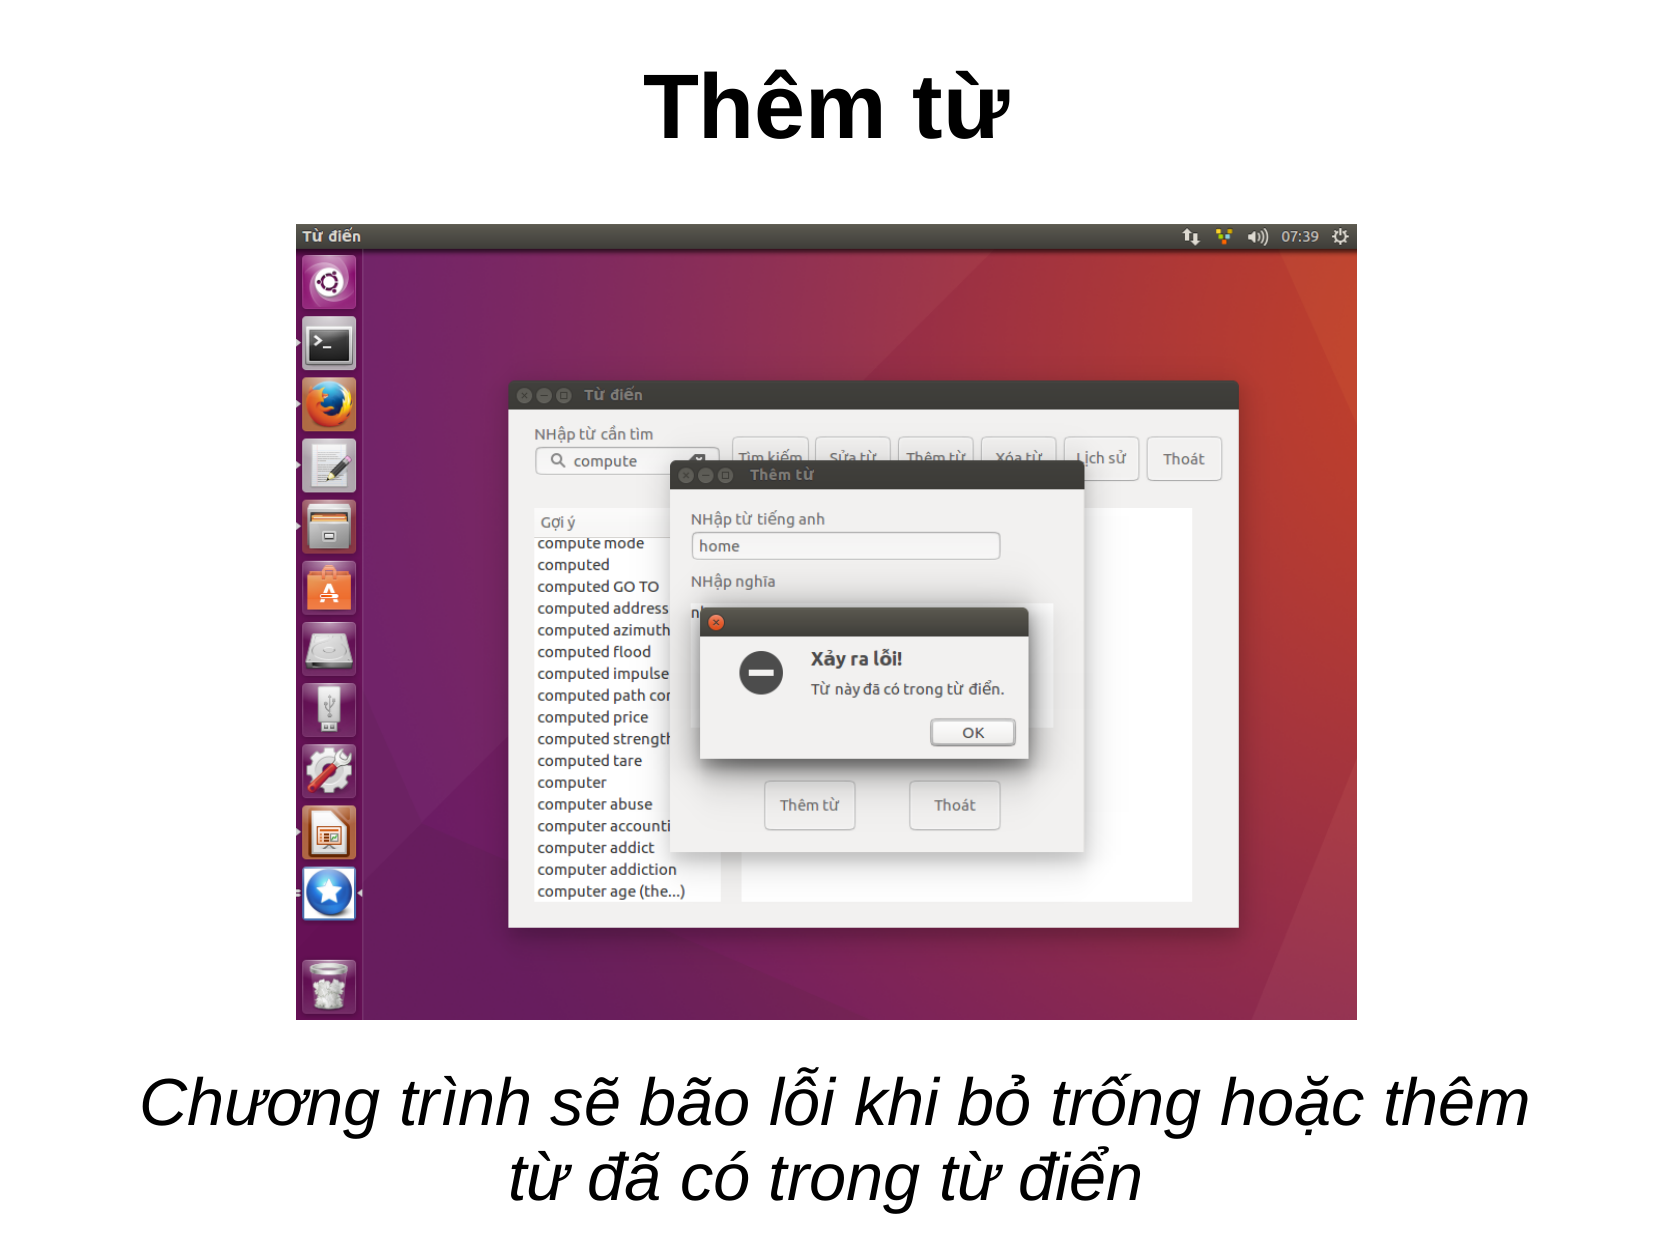

# Thêm từ
Chương trình sẽ bão lỗi khi bỏ trống hoặc thêm từ đã có trong từ điển